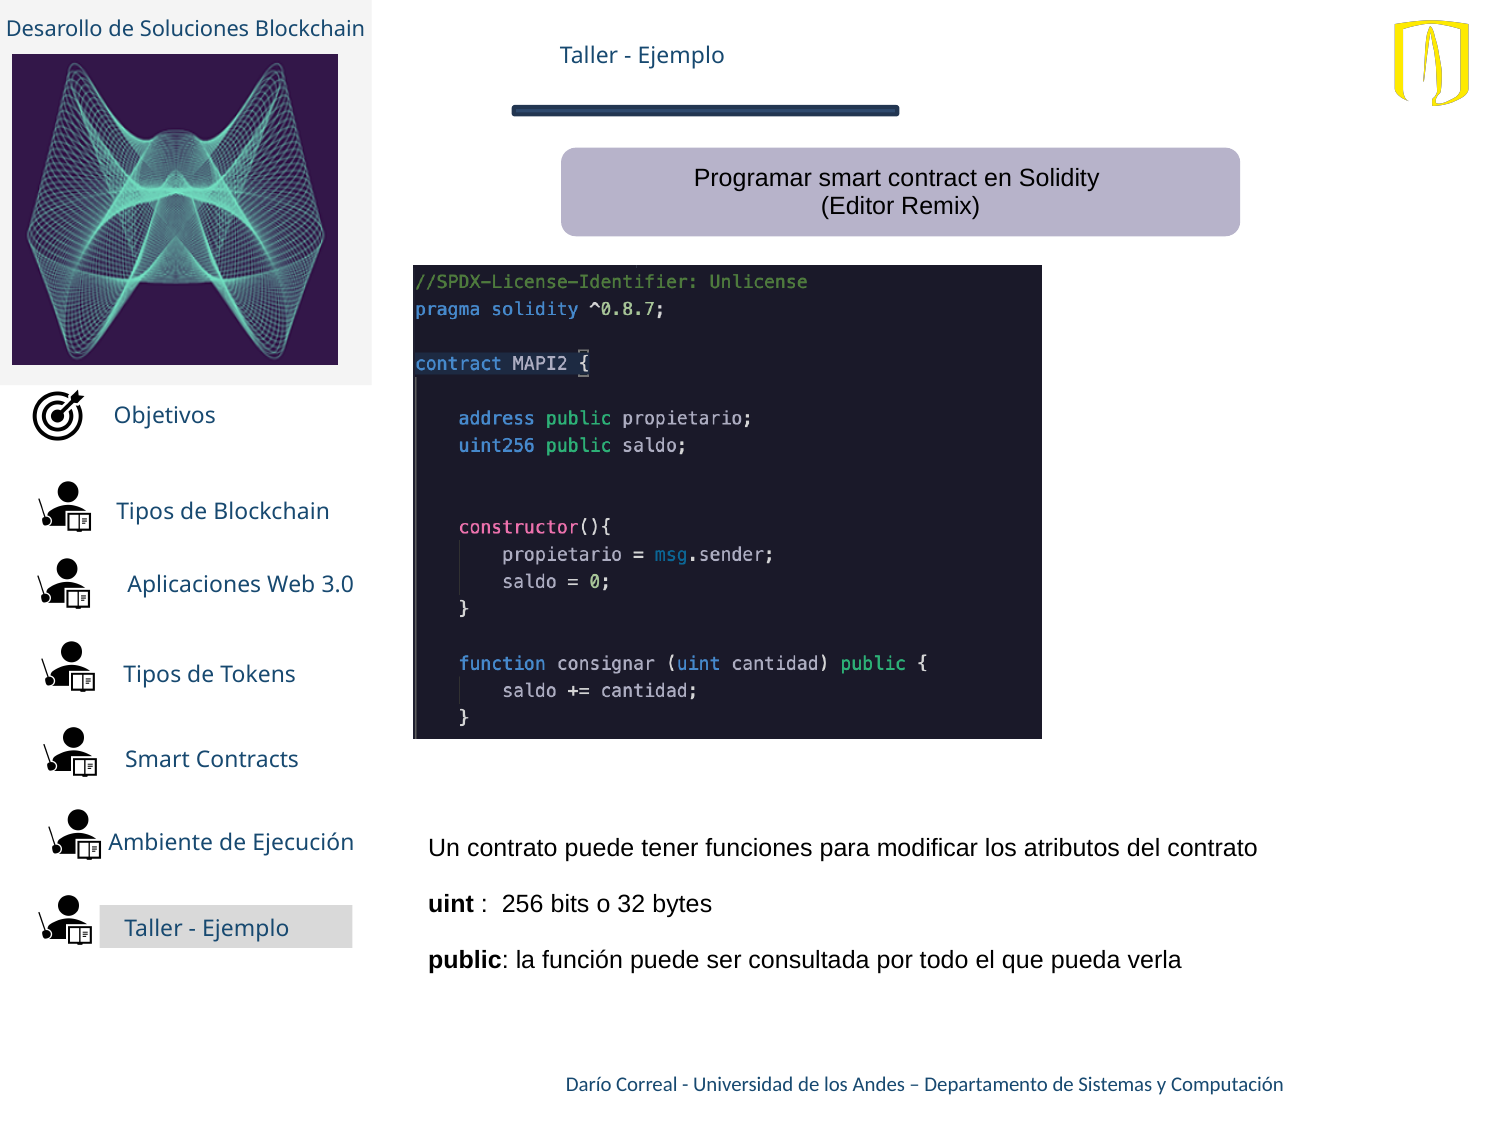

Taller - Ejemplo
Programar smart contract en Solidity
(Editor Remix)
Objetivos
Tipos de Blockchain
Aplicaciones Web 3.0
Tipos de Tokens
Smart Contracts
 Ambiente de Ejecución
Un contrato puede tener funciones para modificar los atributos del contrato
uint : 256 bits o 32 bytes
public: la función puede ser consultada por todo el que pueda verla
Taller - Ejemplo
Darío Correal - Universidad de los Andes – Departamento de Sistemas y Computación